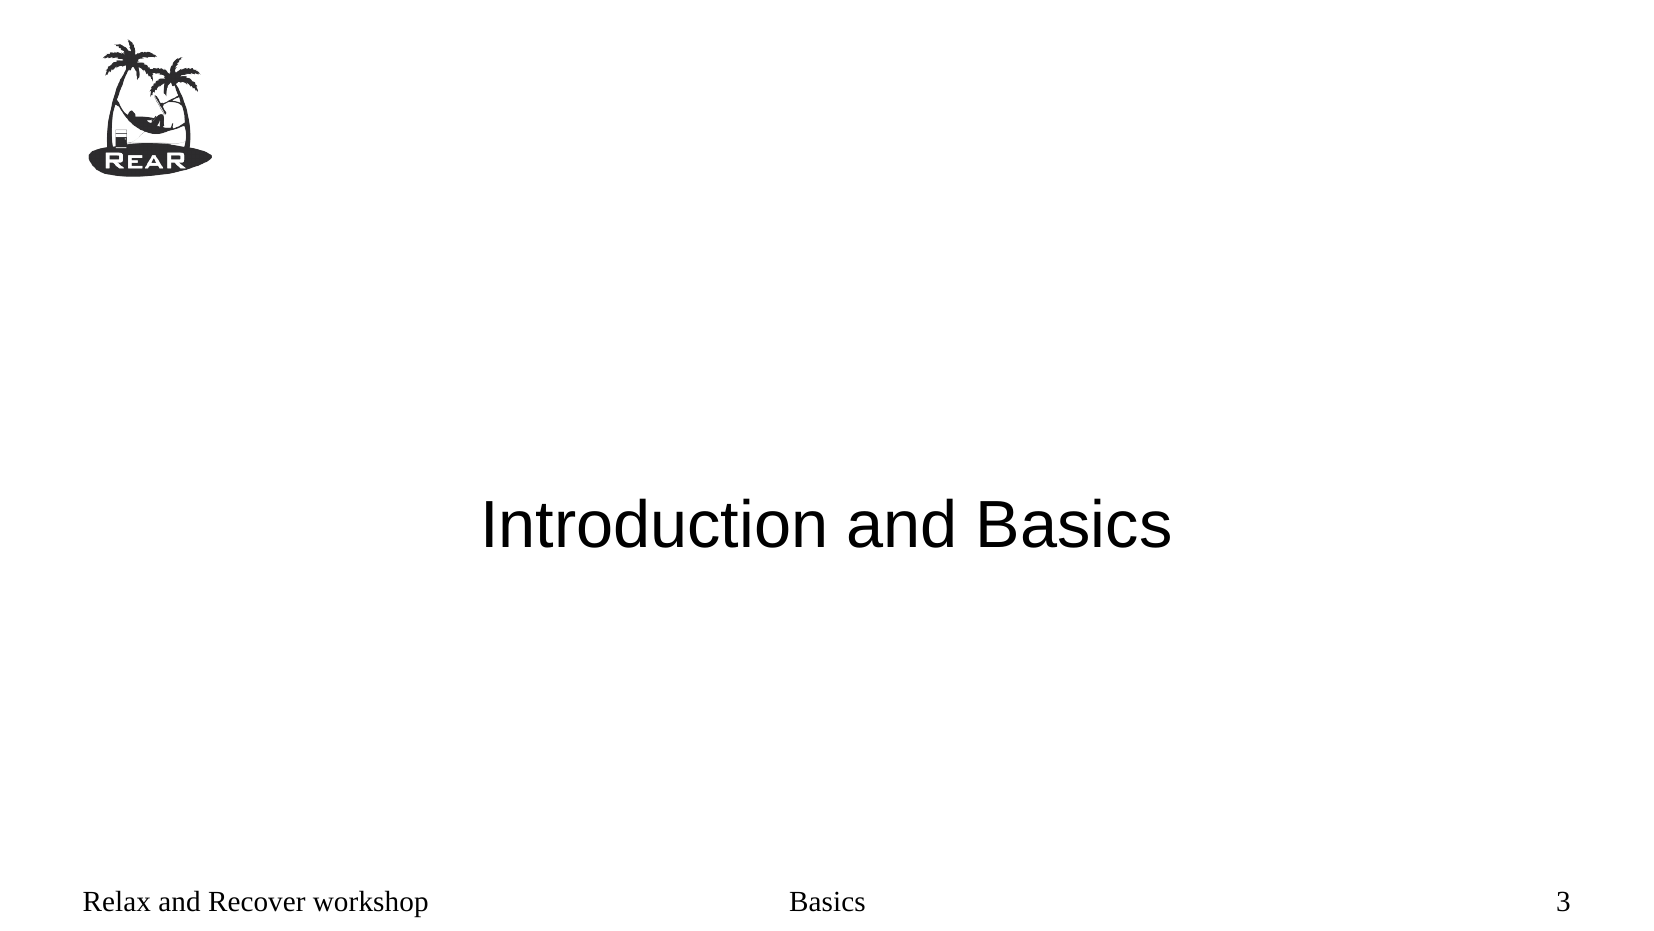

#
Introduction and Basics
Relax and Recover workshop
Basics
3